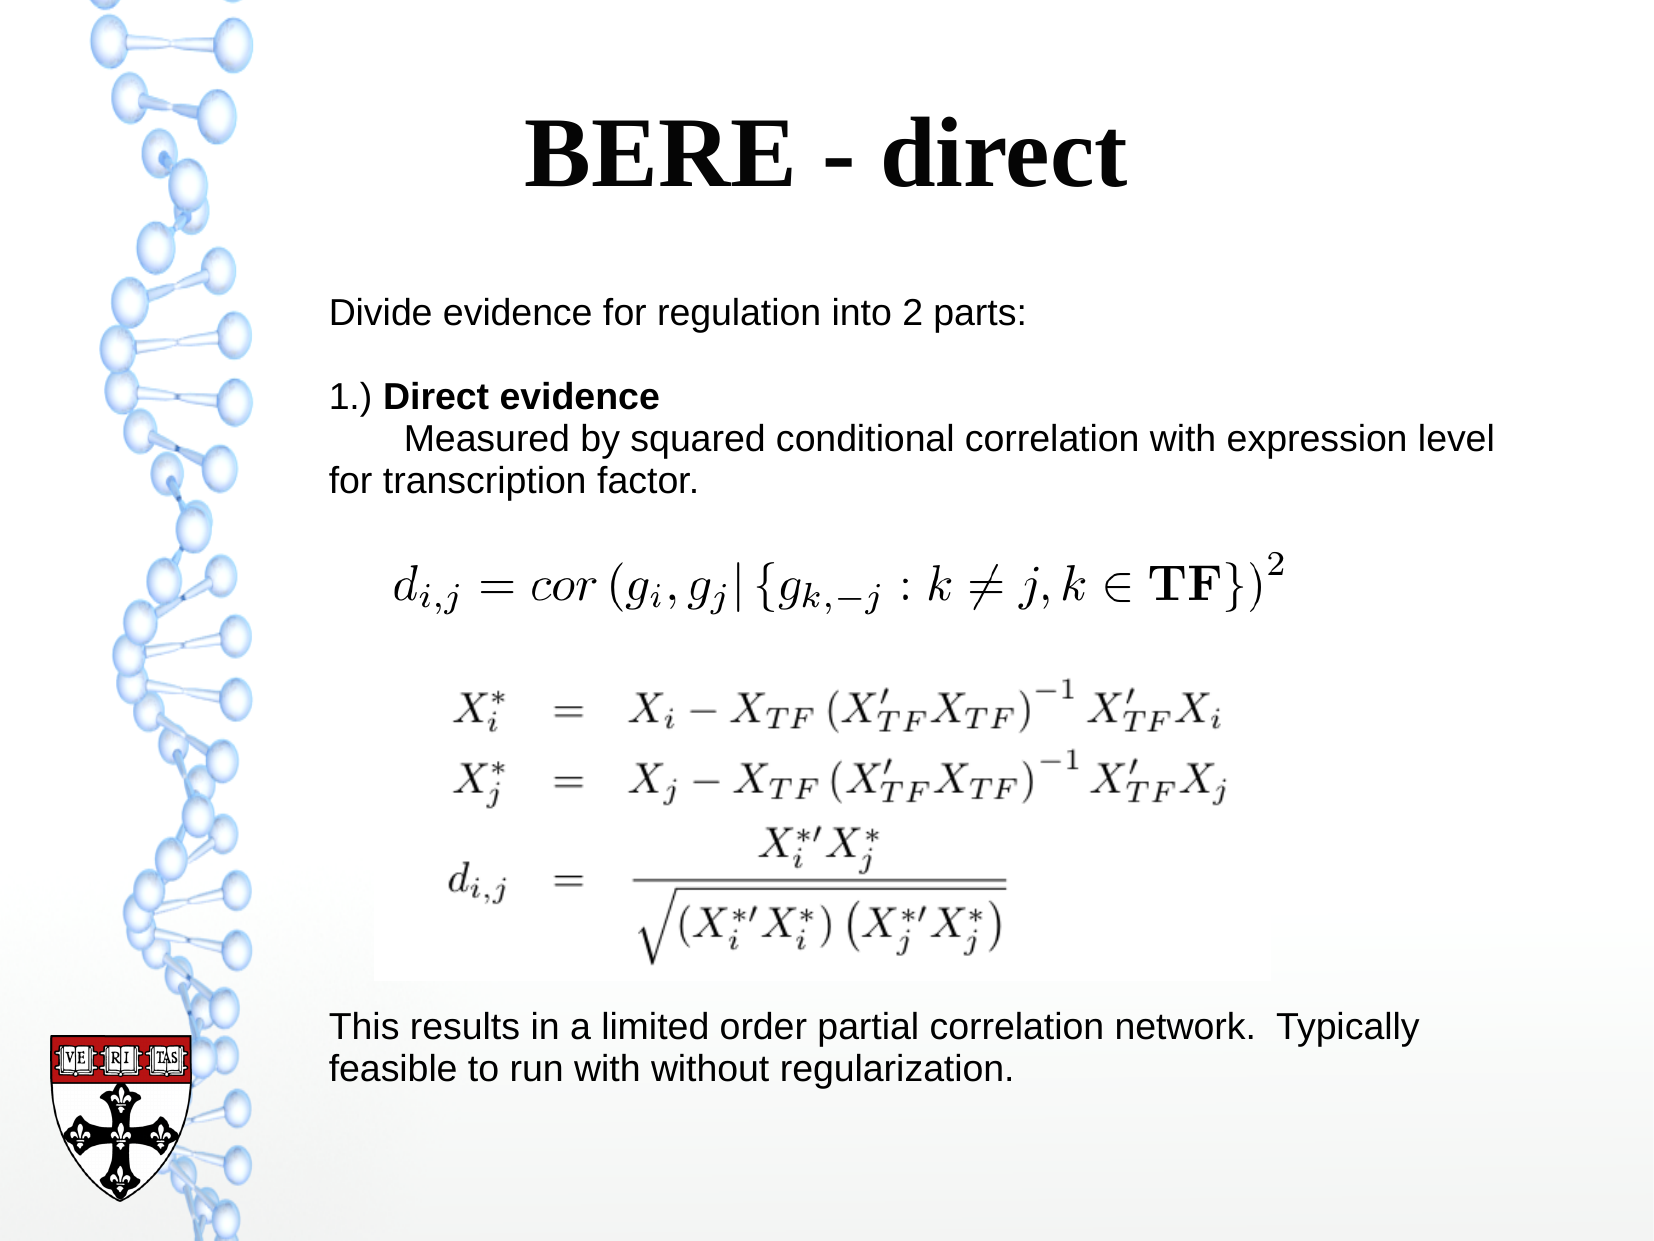

# BERE - direct
Divide evidence for regulation into 2 parts:
1.) Direct evidence
	Measured by squared conditional correlation with expression level for transcription factor.
This results in a limited order partial correlation network. Typically feasible to run with without regularization.